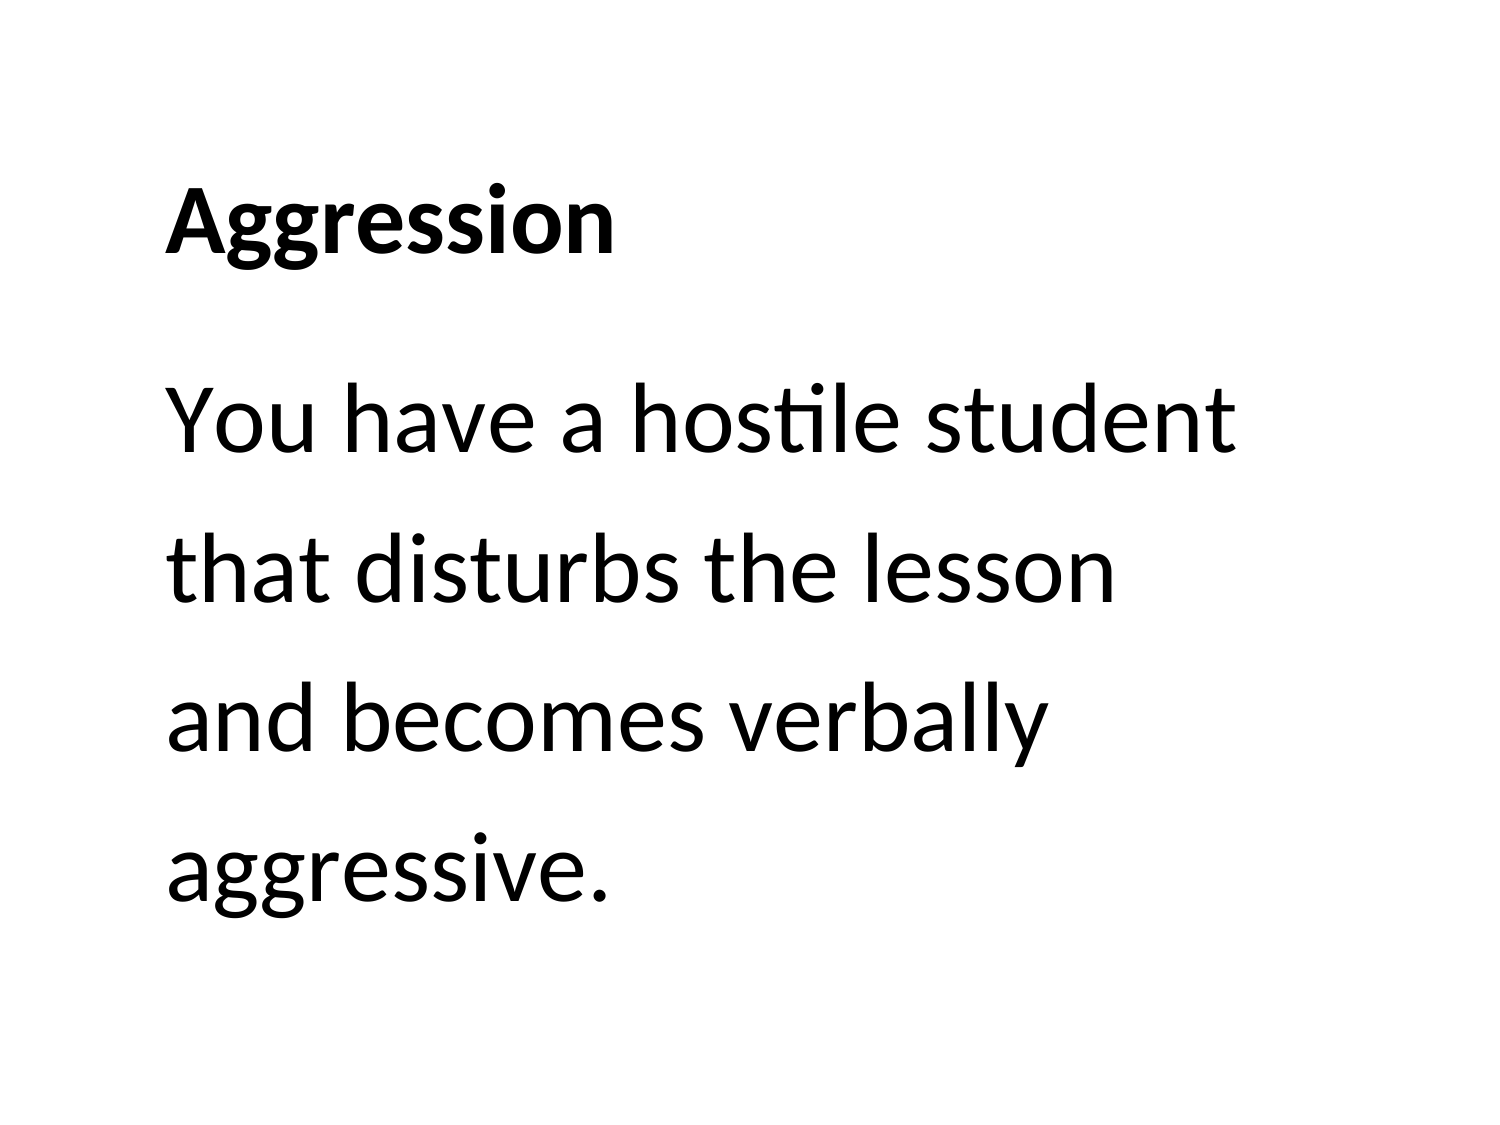

Aggression
You have a hostile student that disturbs the lesson and becomes verbally aggressive.